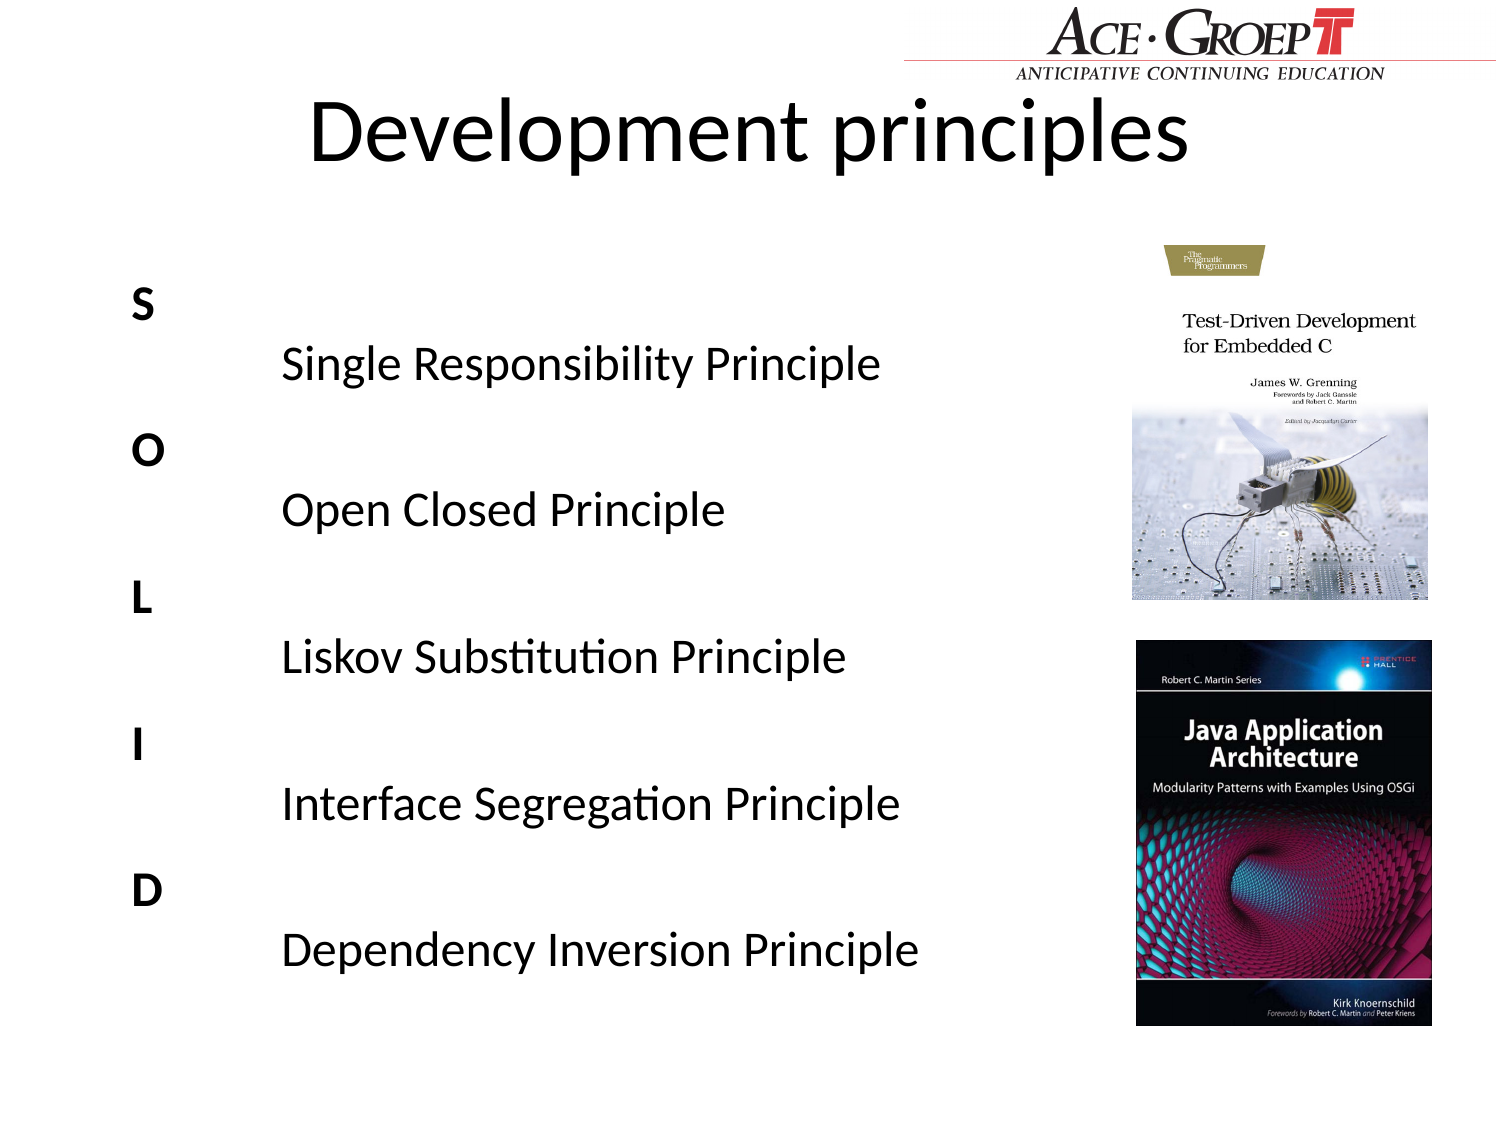

# Development principles
S
		Single Responsibility Principle
O
		Open Closed Principle
L
		Liskov Substitution Principle
I
		Interface Segregation Principle
D
		Dependency Inversion Principle